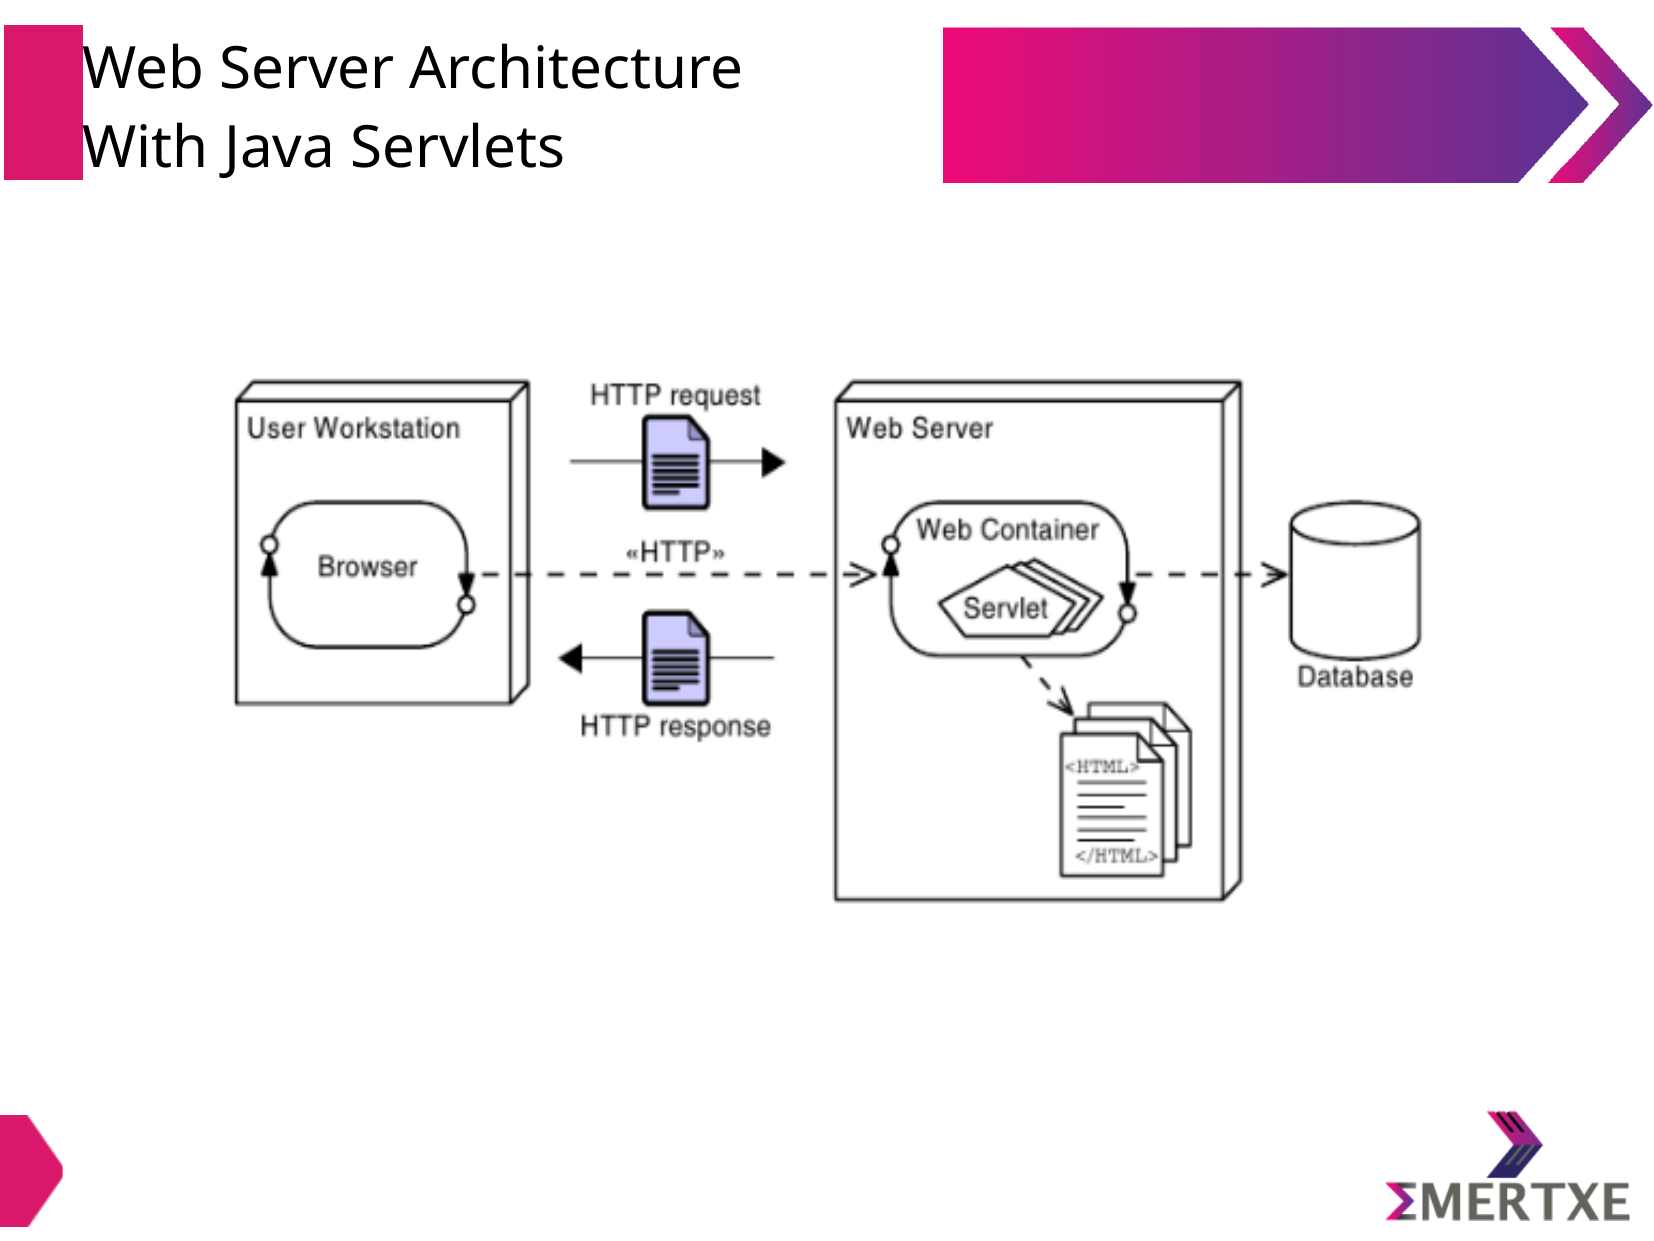

# Web Server Architecture With Java Servlets